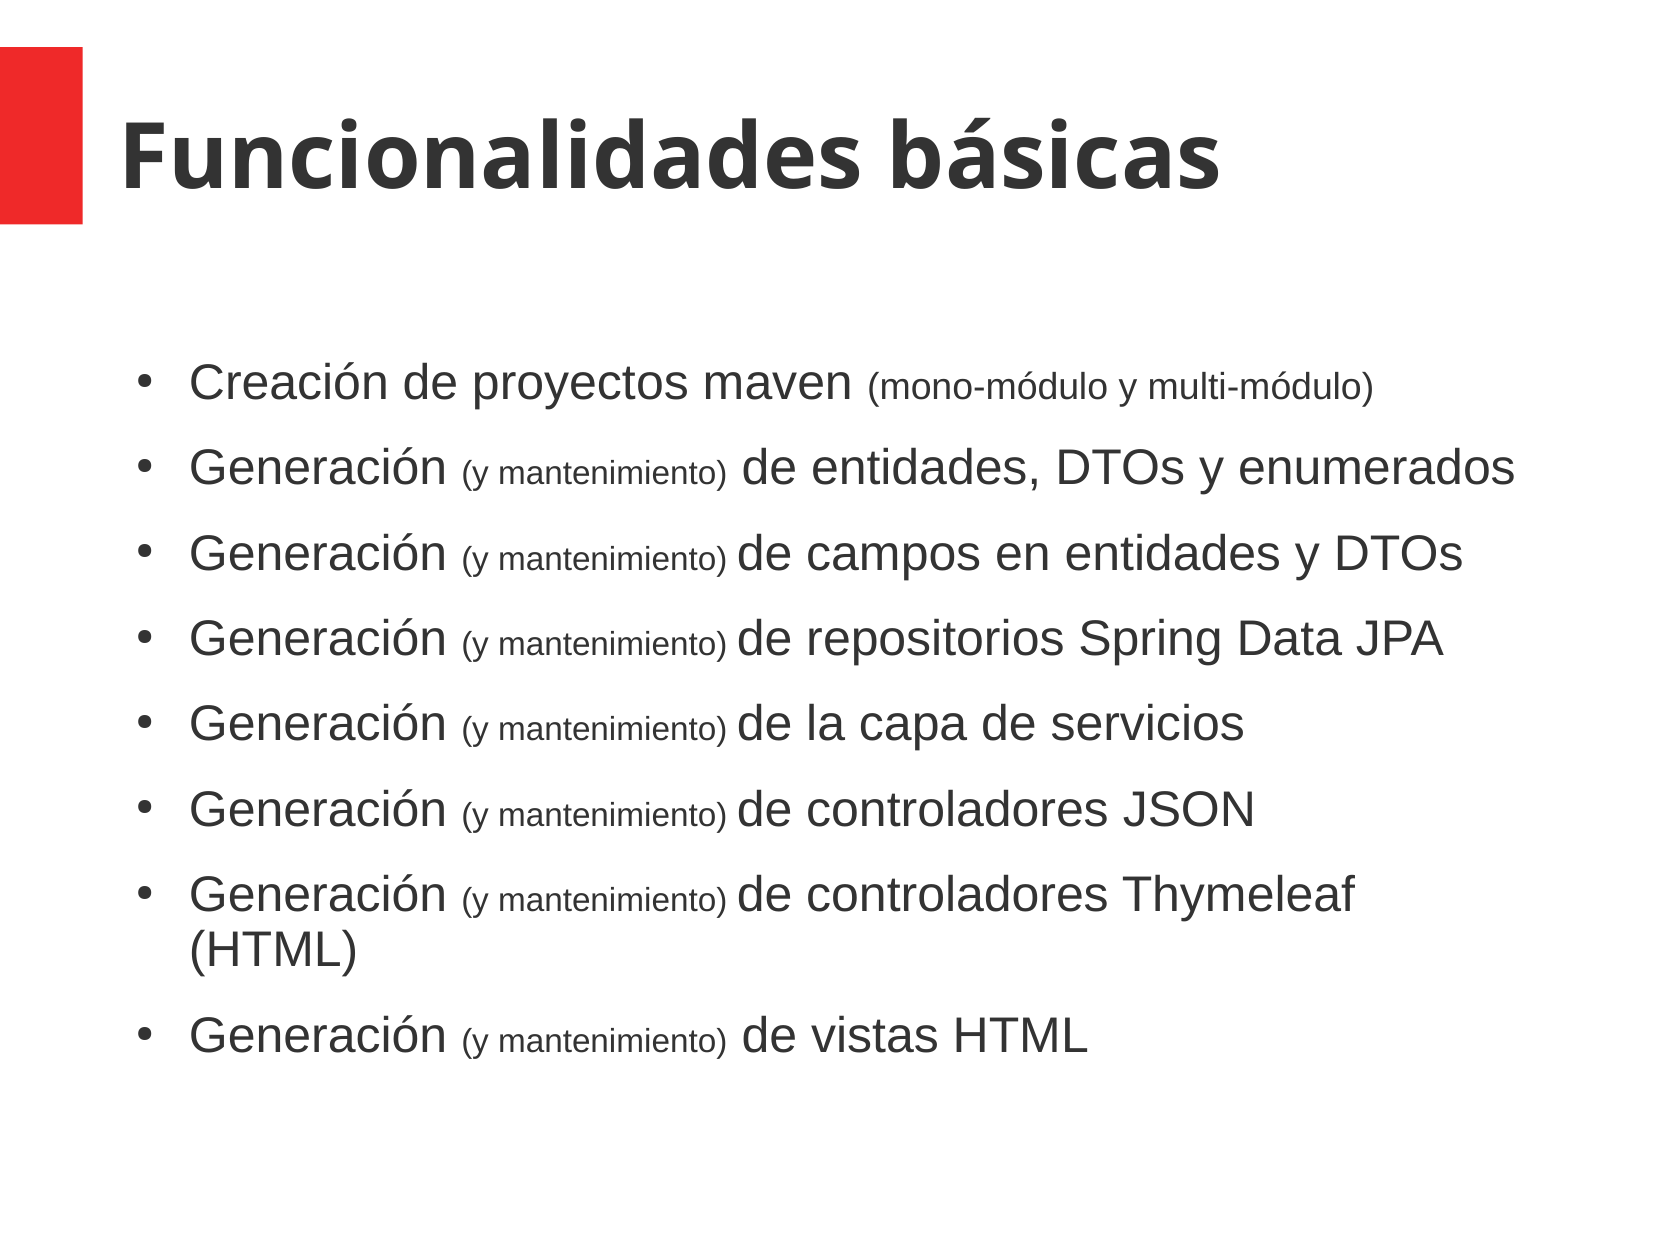

# Funcionalidades básicas
Creación de proyectos maven (mono-módulo y multi-módulo)
Generación (y mantenimiento) de entidades, DTOs y enumerados
Generación (y mantenimiento) de campos en entidades y DTOs
Generación (y mantenimiento) de repositorios Spring Data JPA
Generación (y mantenimiento) de la capa de servicios
Generación (y mantenimiento) de controladores JSON
Generación (y mantenimiento) de controladores Thymeleaf (HTML)
Generación (y mantenimiento) de vistas HTML